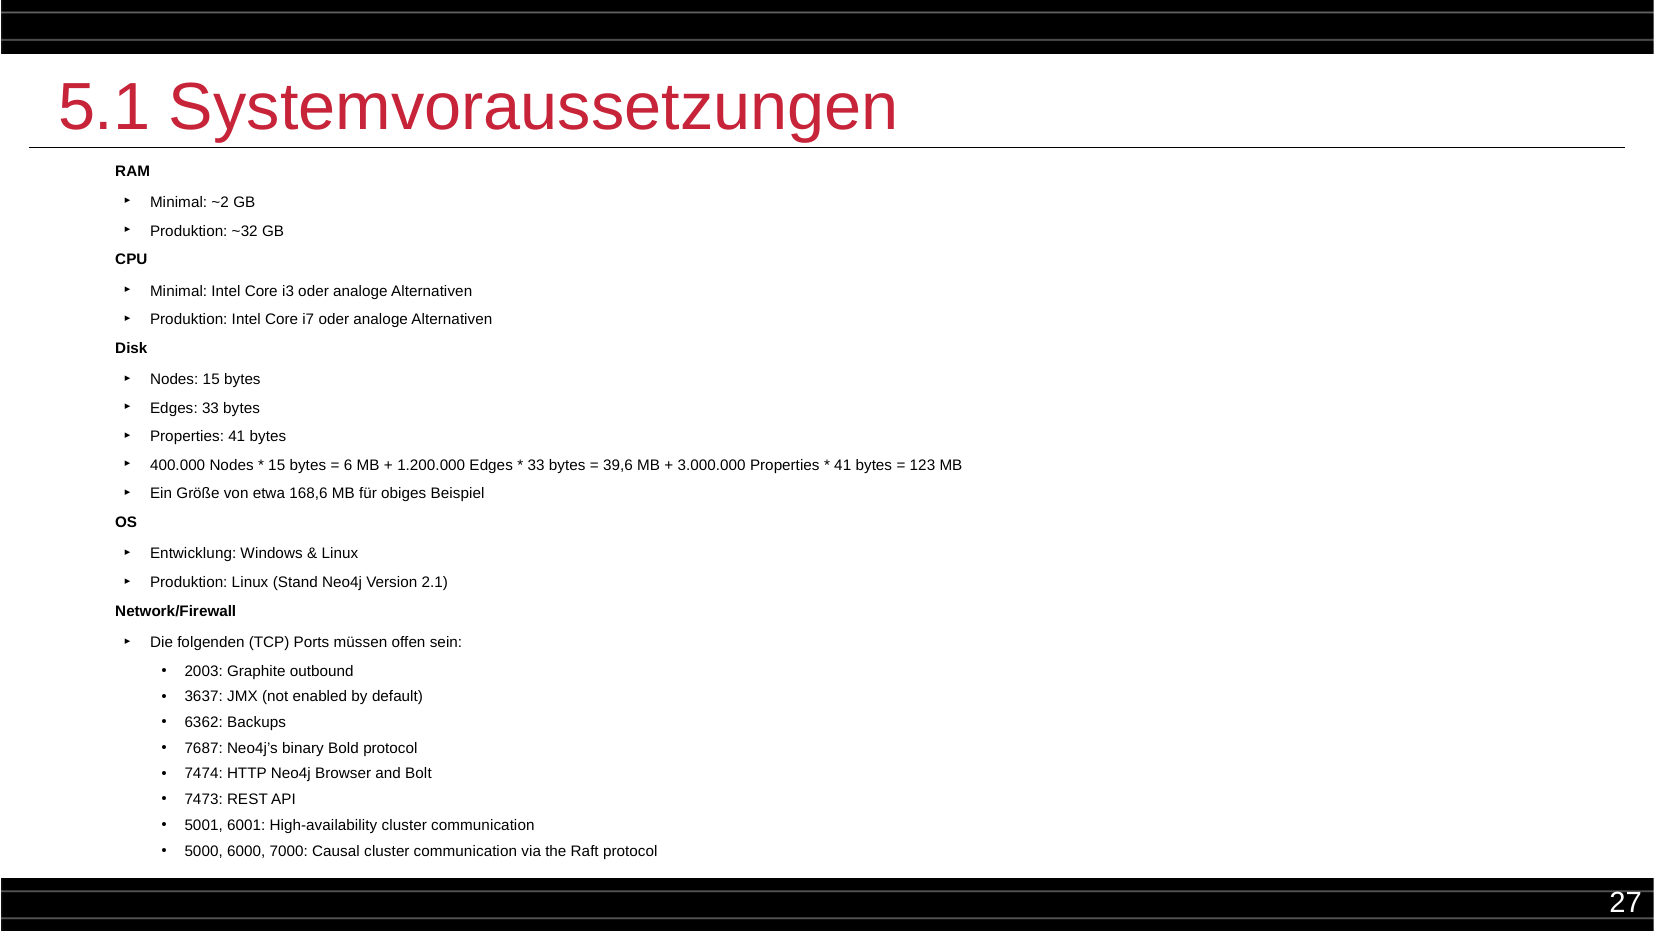

# 5.1 Systemvoraussetzungen
RAM
Minimal: ~2 GB
Produktion: ~32 GB
CPU
Minimal: Intel Core i3 oder analoge Alternativen
Produktion: Intel Core i7 oder analoge Alternativen
Disk
Nodes: 15 bytes
Edges: 33 bytes
Properties: 41 bytes
400.000 Nodes * 15 bytes = 6 MB + 1.200.000 Edges * 33 bytes = 39,6 MB + 3.000.000 Properties * 41 bytes = 123 MB
Ein Größe von etwa 168,6 MB für obiges Beispiel
OS
Entwicklung: Windows & Linux
Produktion: Linux (Stand Neo4j Version 2.1)
Network/Firewall
Die folgenden (TCP) Ports müssen offen sein:
2003: Graphite outbound
3637: JMX (not enabled by default)
6362: Backups
7687: Neo4j’s binary Bold protocol
7474: HTTP Neo4j Browser and Bolt
7473: REST API
5001, 6001: High-availability cluster communication
5000, 6000, 7000: Causal cluster communication via the Raft protocol